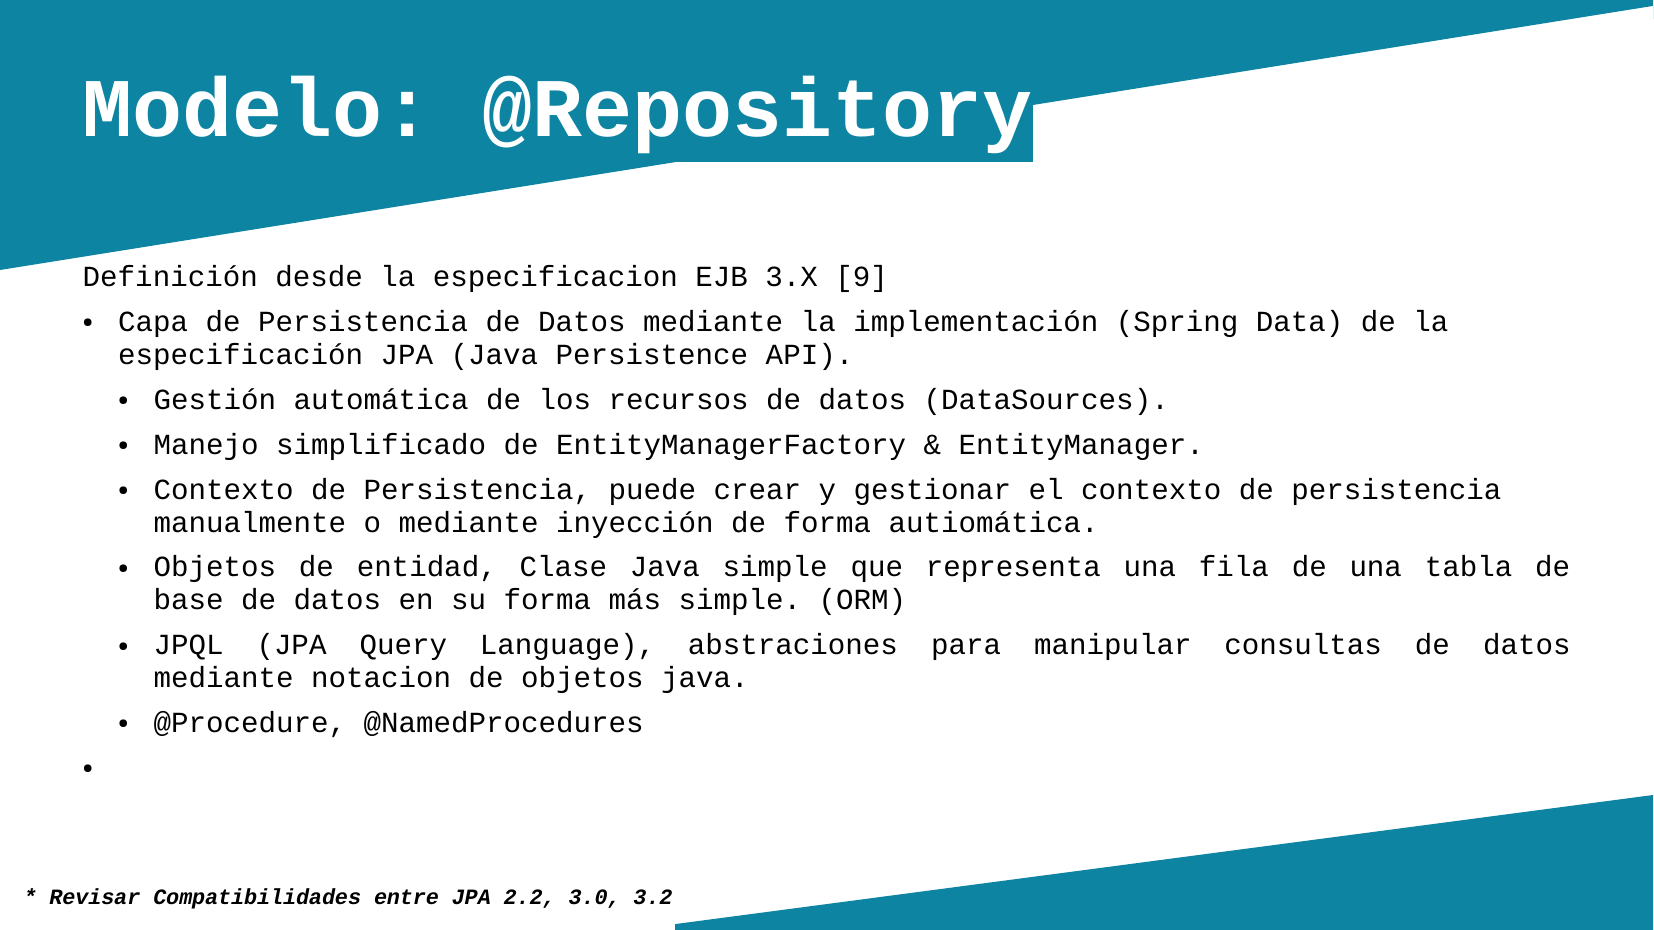

# Modelo: @Repository
Definición desde la especificacion EJB 3.X [9]
Capa de Persistencia de Datos mediante la implementación (Spring Data) de la especificación JPA (Java Persistence API).
Gestión automática de los recursos de datos (DataSources).
Manejo simplificado de EntityManagerFactory & EntityManager.
Contexto de Persistencia, puede crear y gestionar el contexto de persistencia manualmente o mediante inyección de forma autiomática.
Objetos de entidad, Clase Java simple que representa una fila de una tabla de base de datos en su forma más simple. (ORM)
JPQL (JPA Query Language), abstraciones para manipular consultas de datos mediante notacion de objetos java.
@Procedure, @NamedProcedures
* Revisar Compatibilidades entre JPA 2.2, 3.0, 3.2